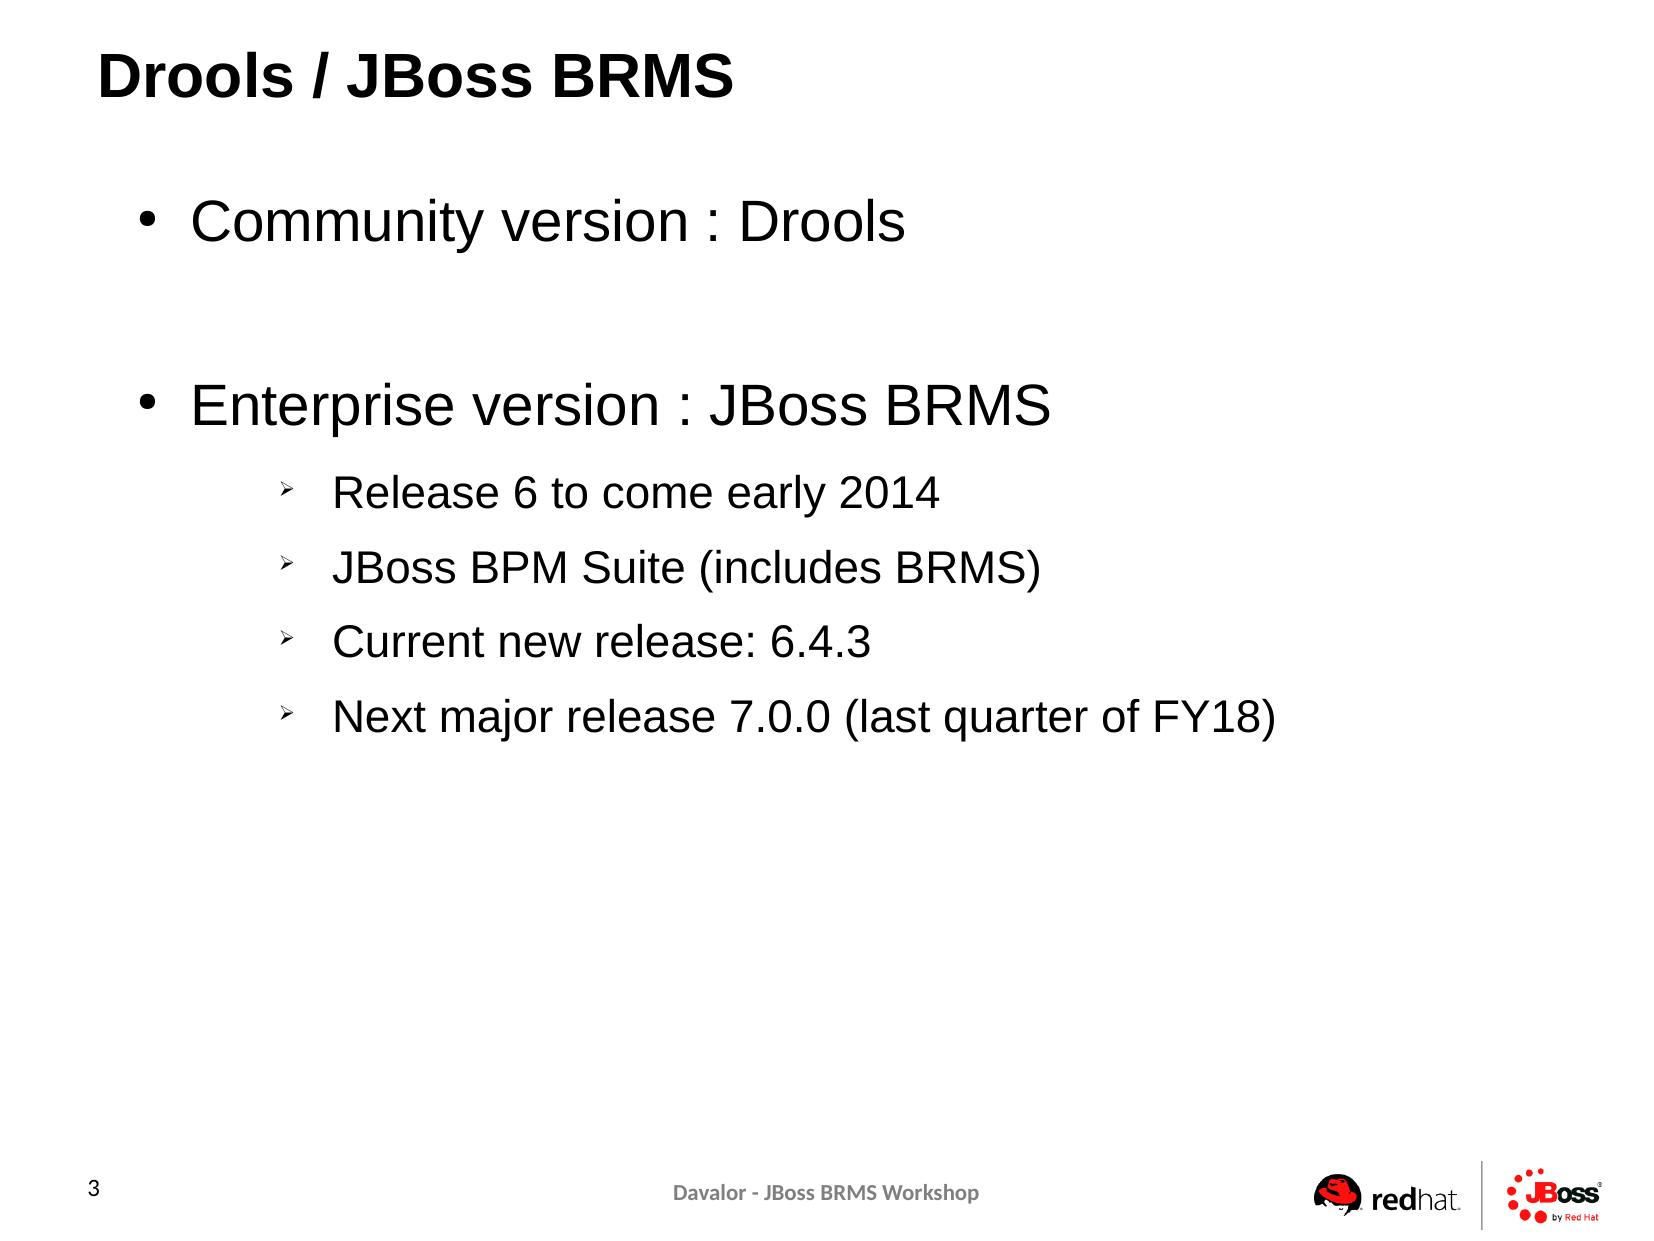

# Drools / JBoss BRMS
Community version : Drools
Enterprise version : JBoss BRMS
Release 6 to come early 2014
JBoss BPM Suite (includes BRMS)
Current new release: 6.4.3
Next major release 7.0.0 (last quarter of FY18)